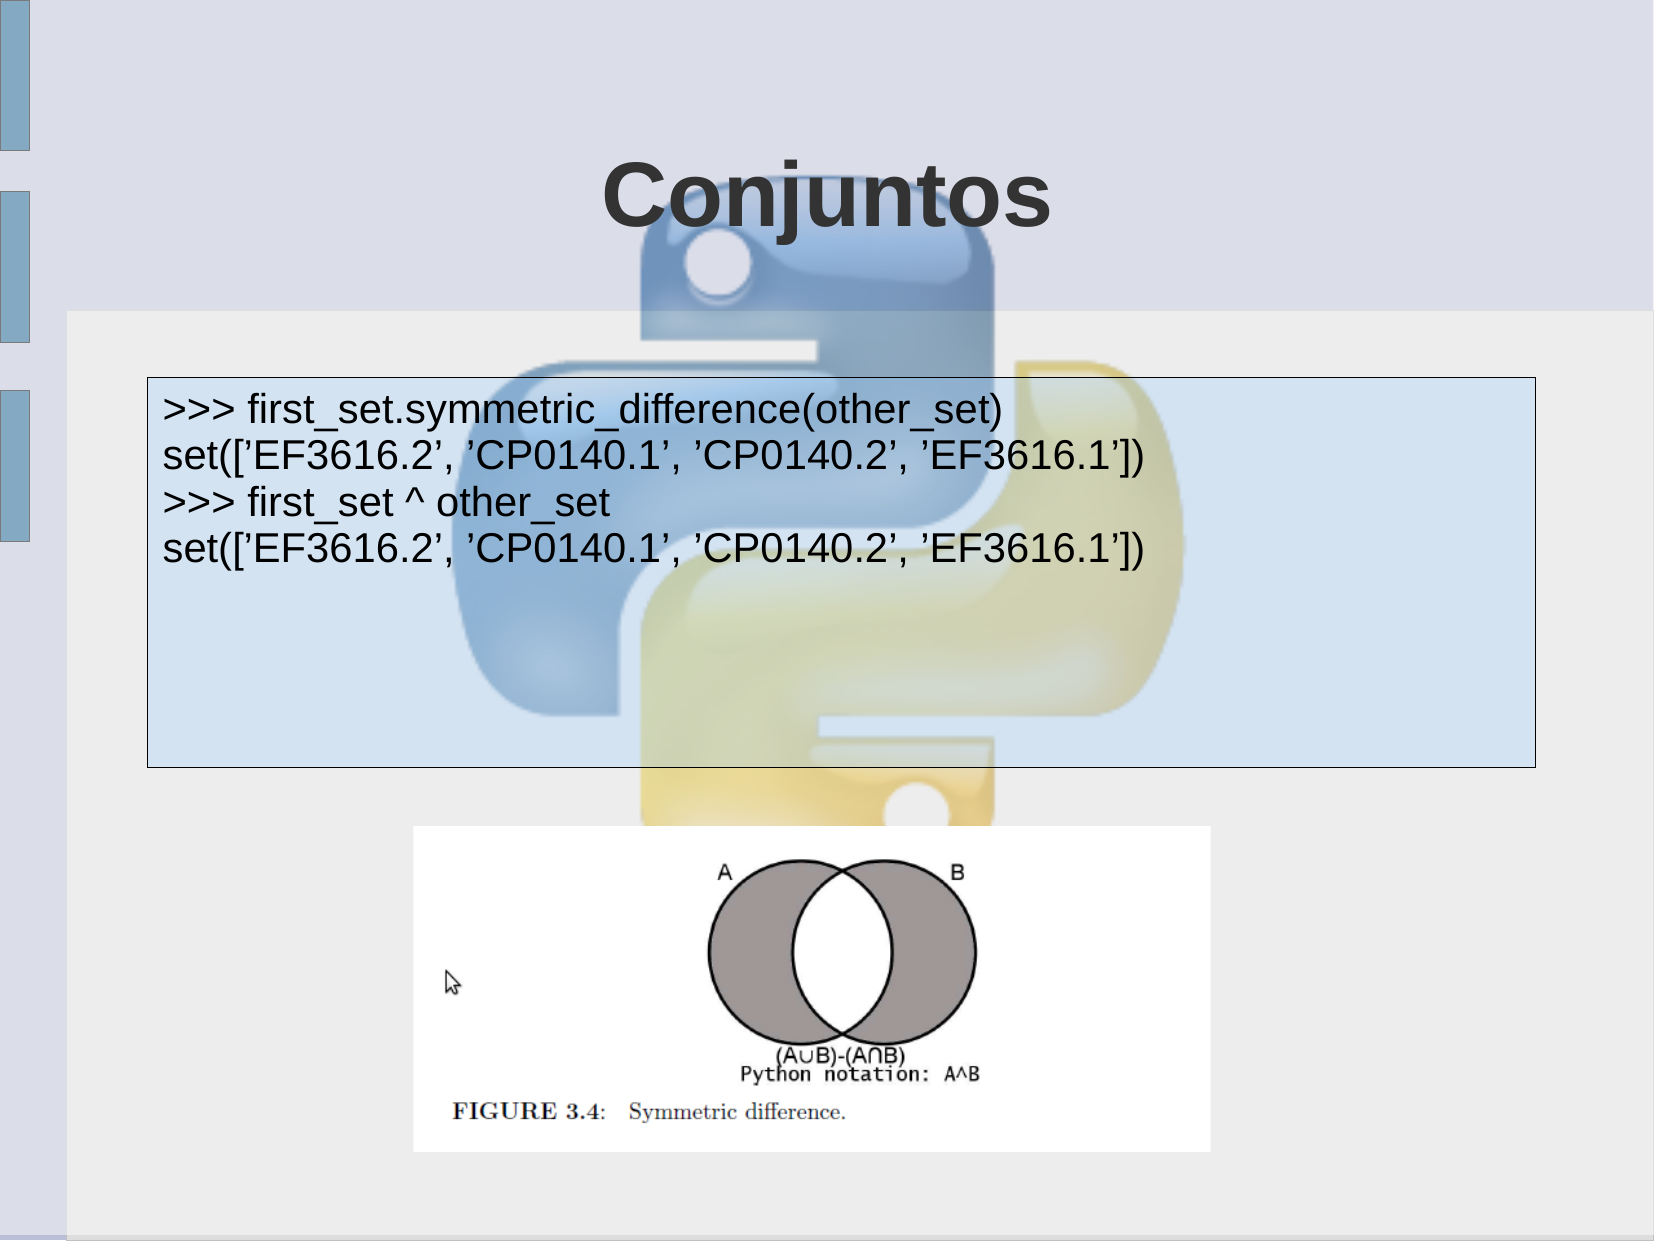

# Conjuntos
>>> first_set.symmetric_difference(other_set)
set([’EF3616.2’, ’CP0140.1’, ’CP0140.2’, ’EF3616.1’])
>>> first_set ^ other_set
set([’EF3616.2’, ’CP0140.1’, ’CP0140.2’, ’EF3616.1’])